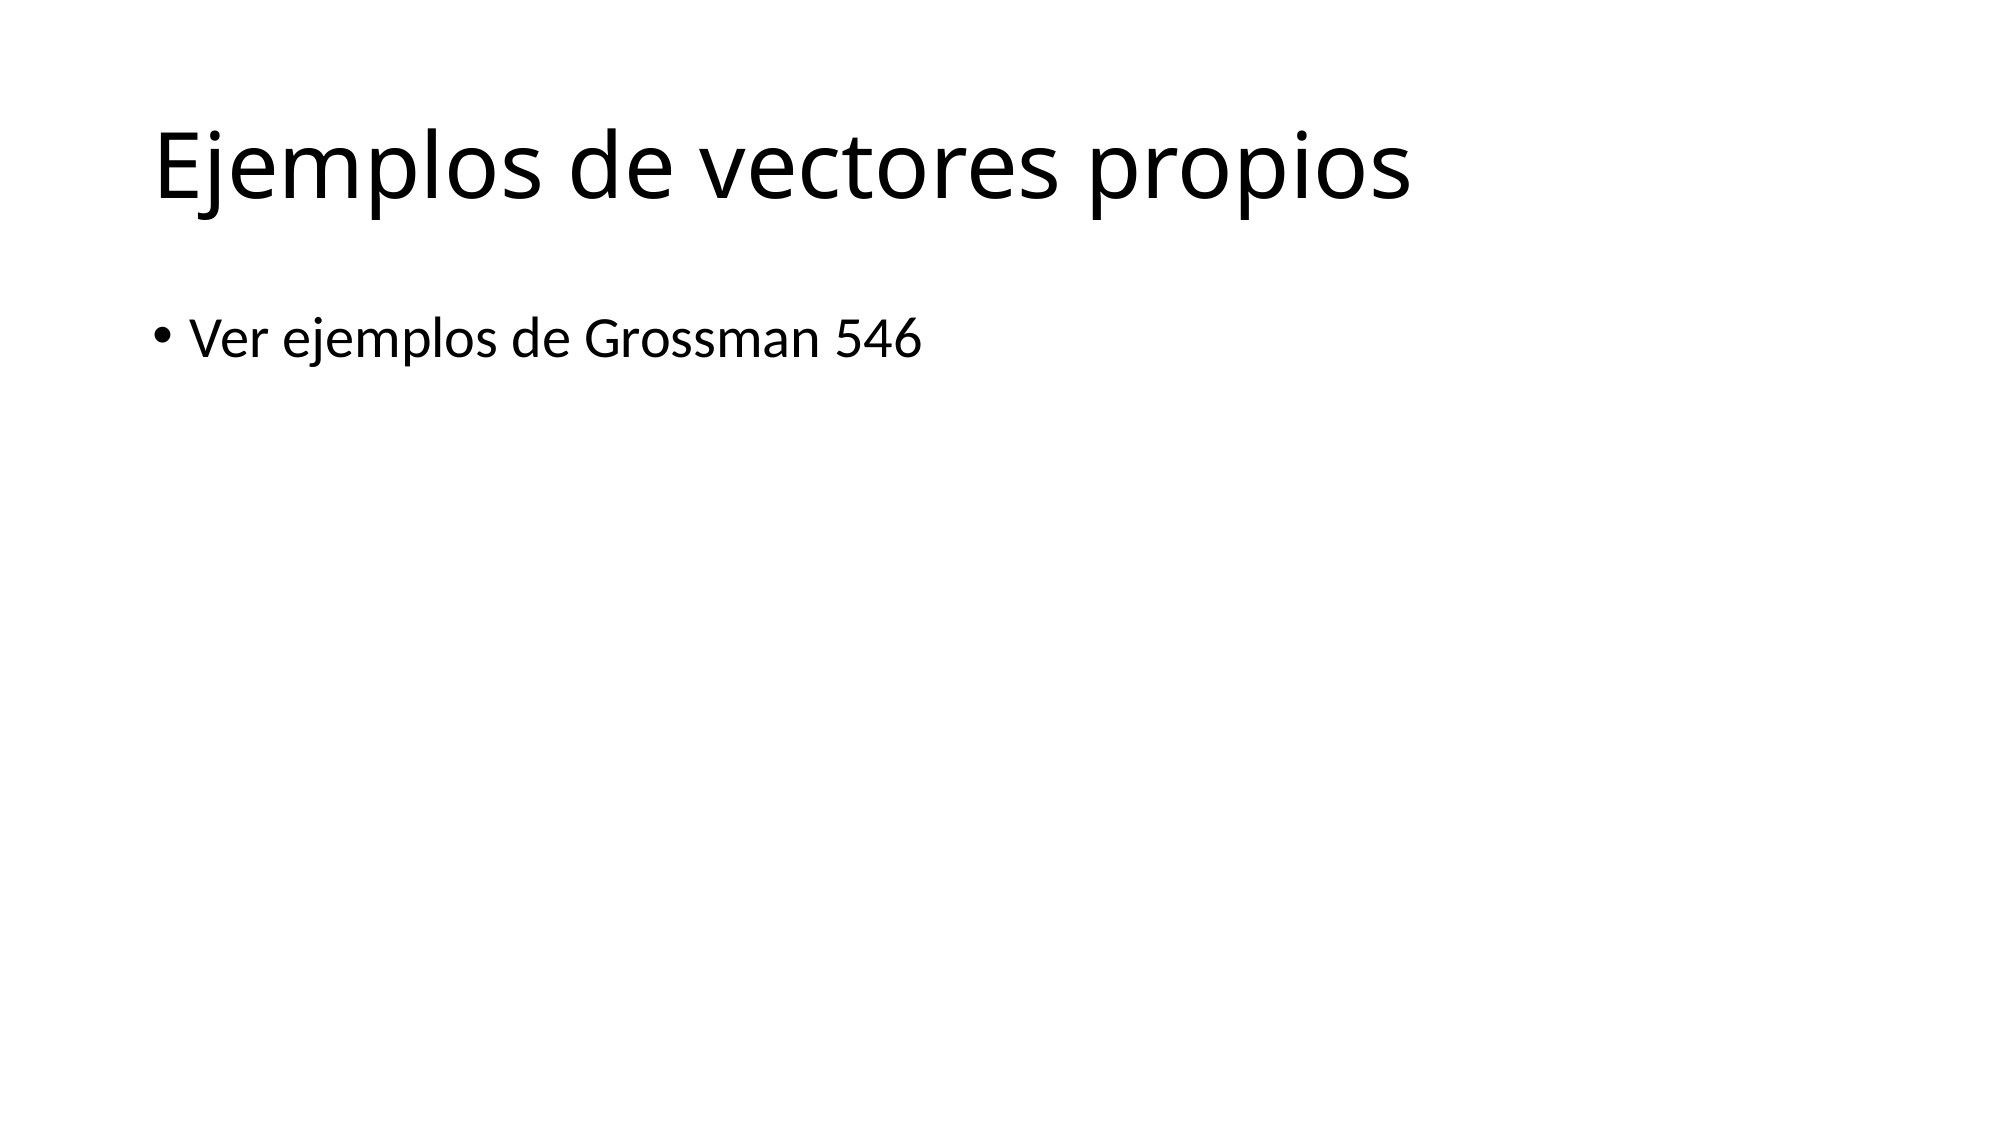

# Ejemplos de vectores propios
Ver ejemplos de Grossman 546